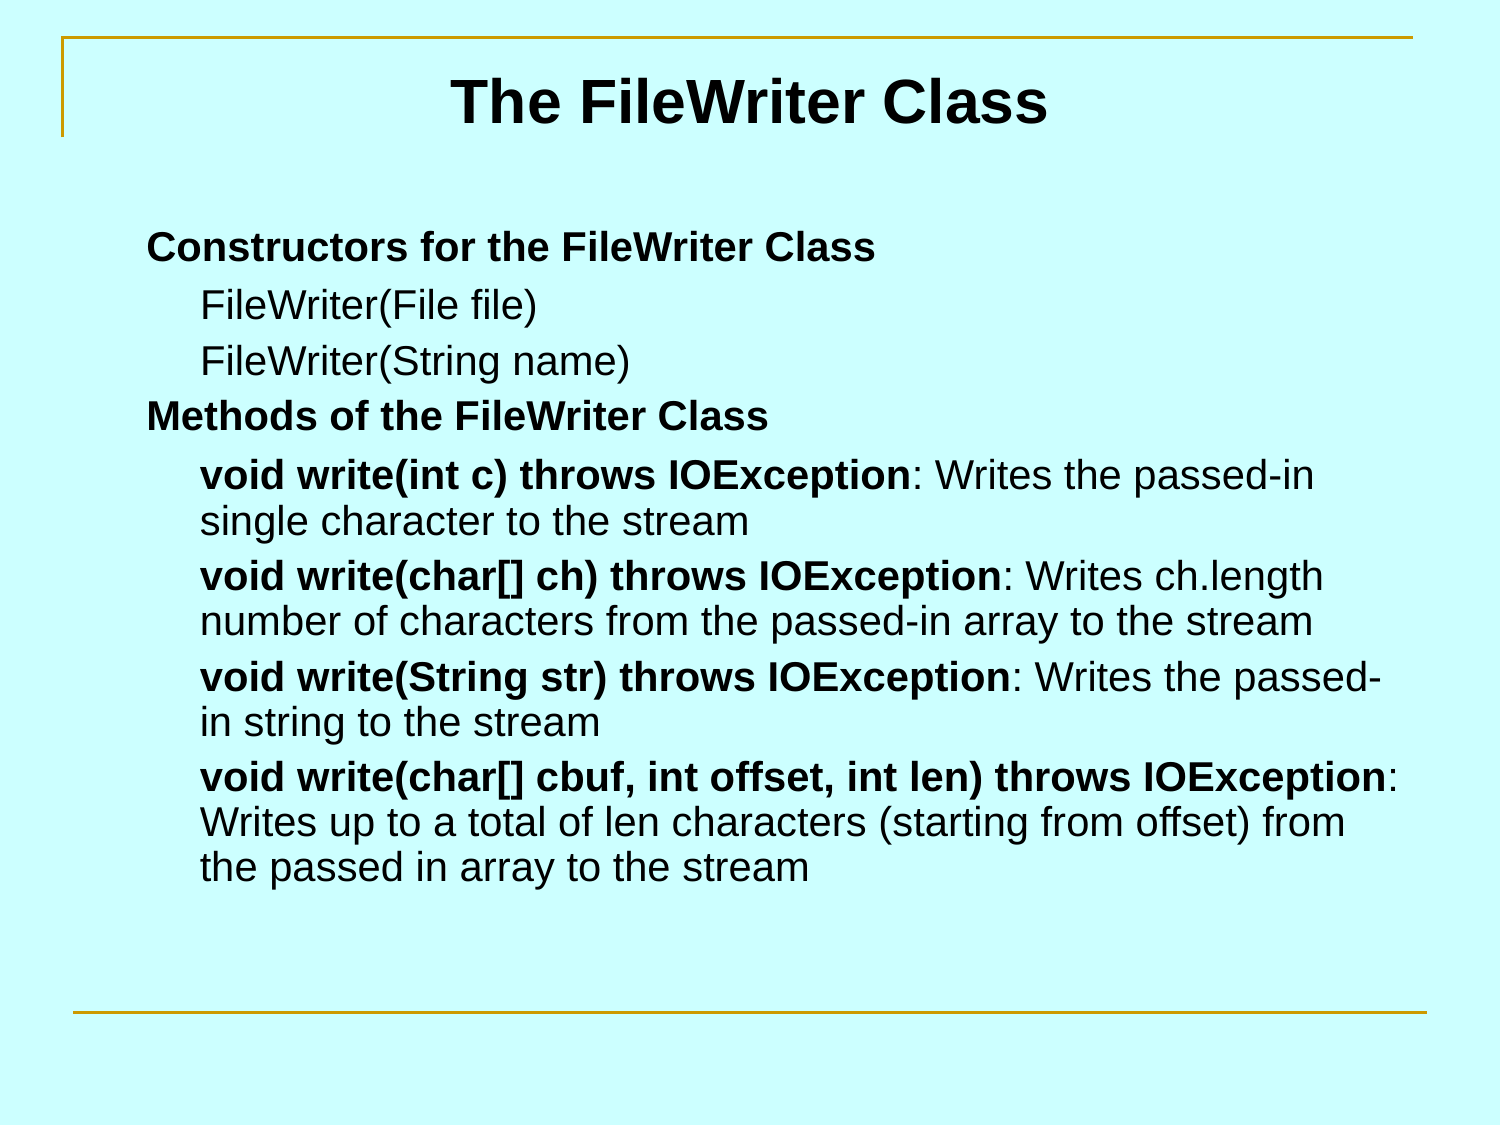

# The FileWriter Class
	Constructors for the FileWriter Class
FileWriter(File file)
FileWriter(String name)
	Methods of the FileWriter Class
	void write(int c) throws IOException: Writes the passed-in single character to the stream
	void write(char[] ch) throws IOException: Writes ch.length number of characters from the passed-in array to the stream
	void write(String str) throws IOException: Writes the passed-in string to the stream
	void write(char[] cbuf, int offset, int len) throws IOException: Writes up to a total of len characters (starting from offset) from the passed in array to the stream